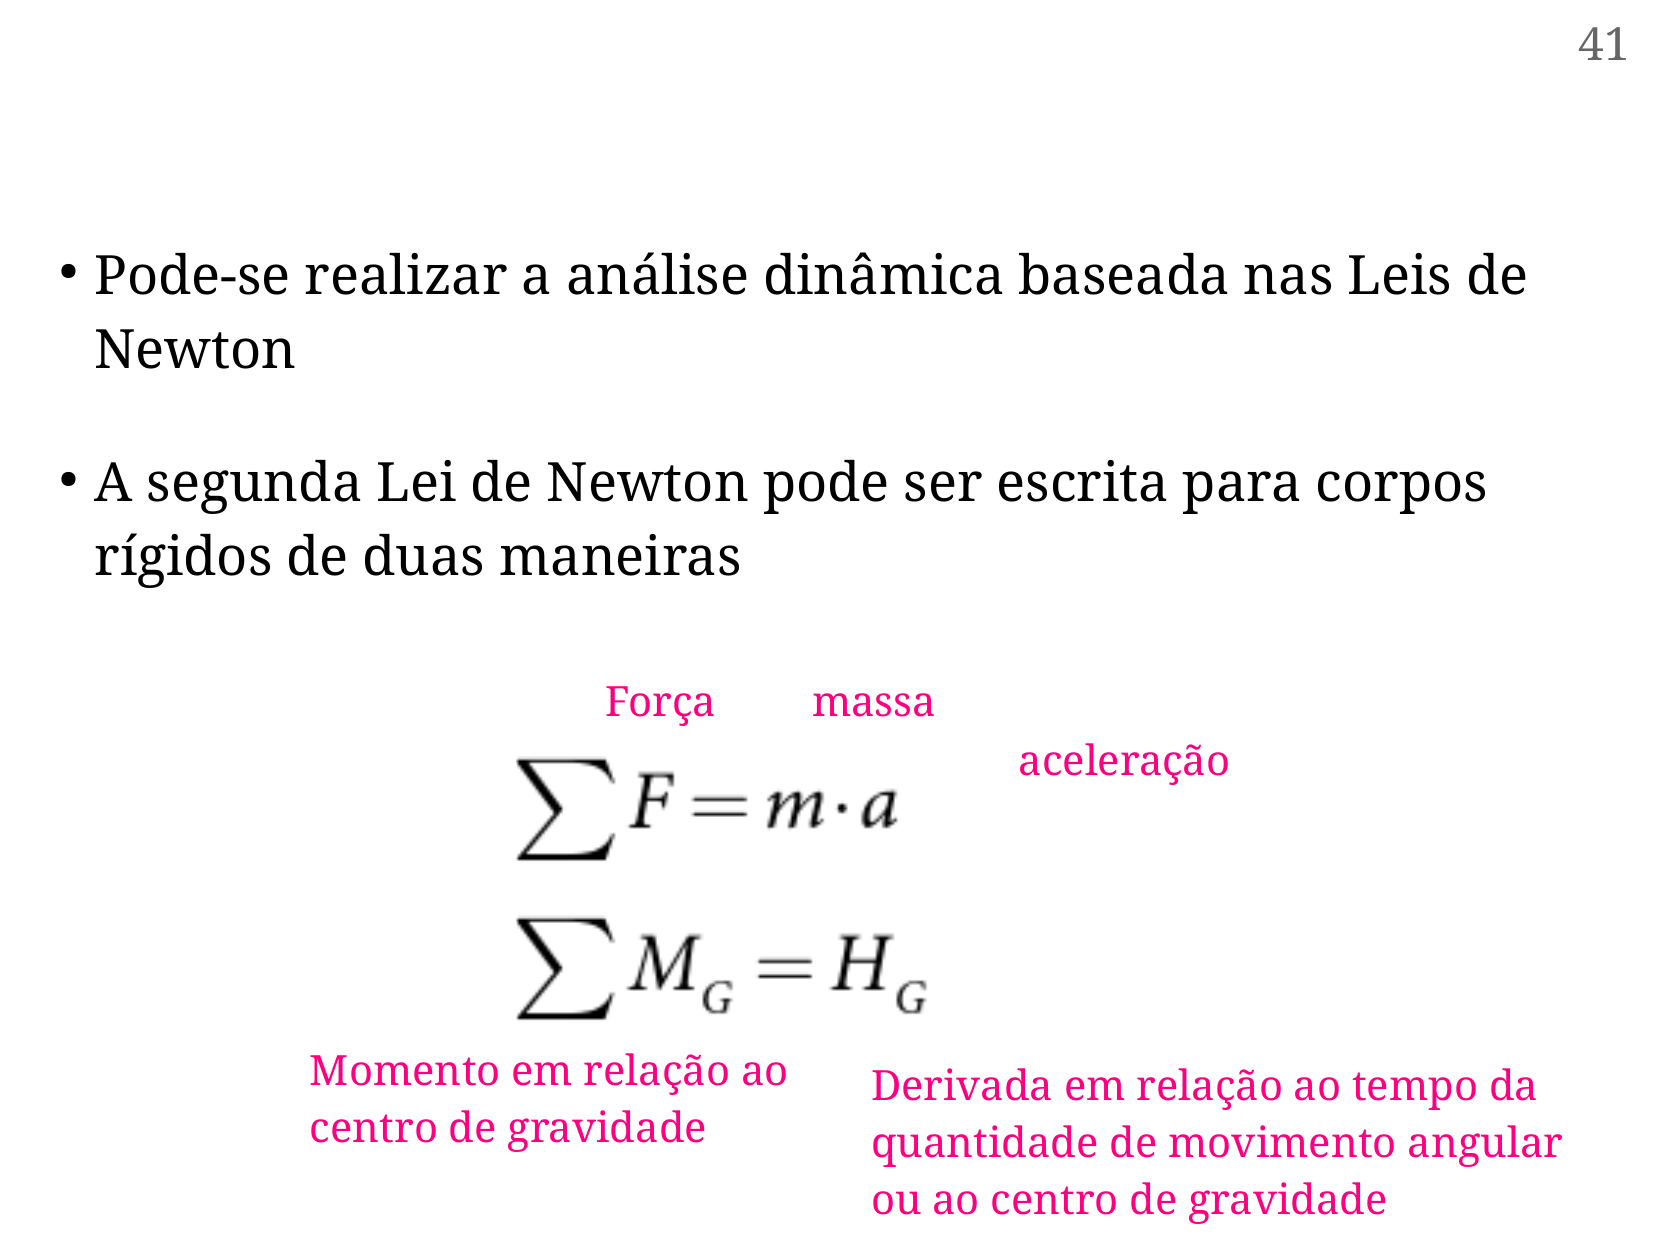

41
#
Pode-se realizar a análise dinâmica baseada nas Leis de Newton
A segunda Lei de Newton pode ser escrita para corpos rígidos de duas maneiras
Força
massa
aceleração
Momento em relação ao centro de gravidade
Derivada em relação ao tempo da quantidade de movimento angular ou ao centro de gravidade